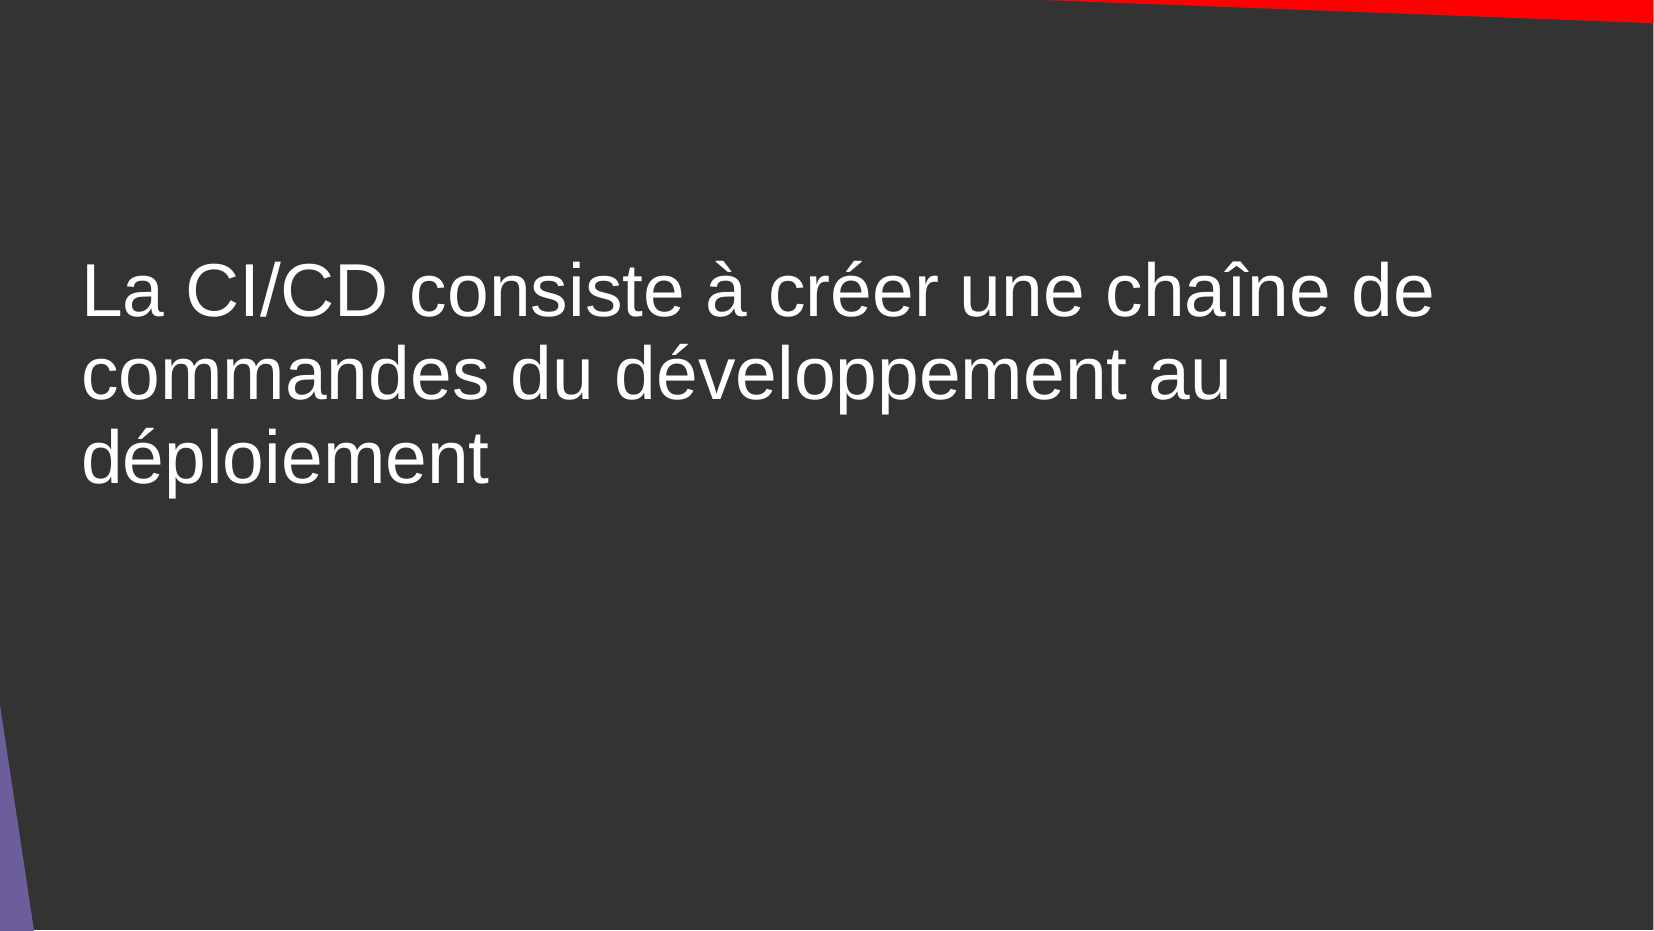

# La CI/CD consiste à créer une chaîne de commandes du développement au déploiement